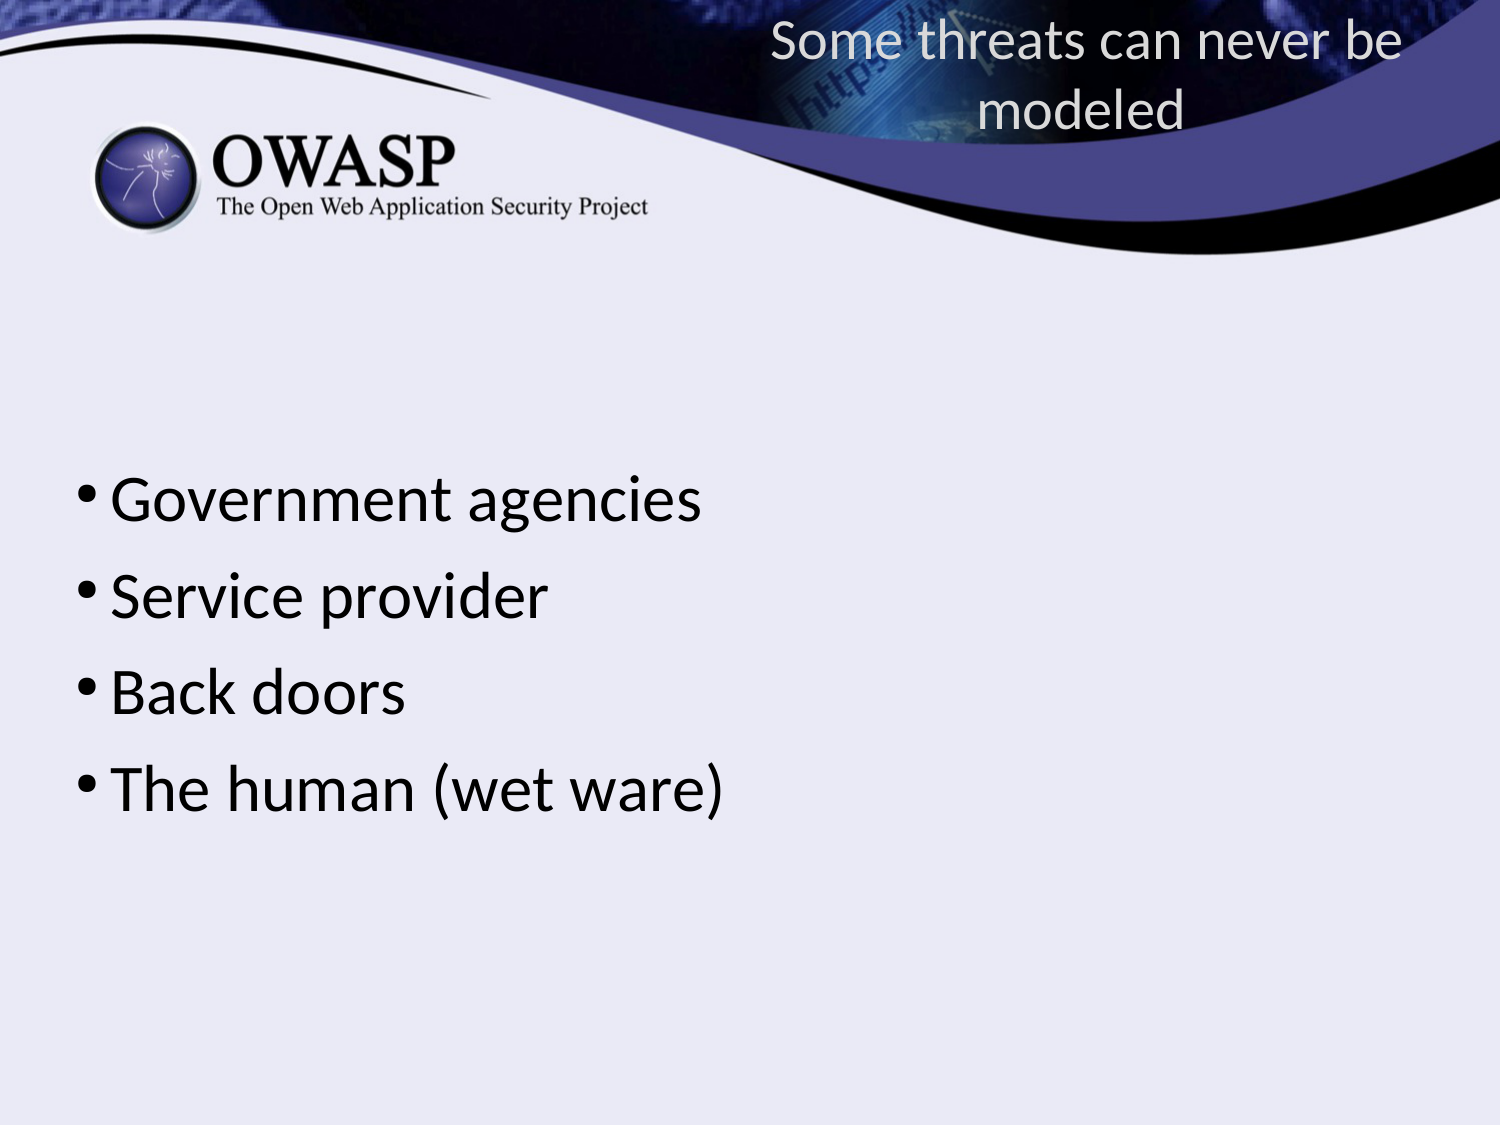

Some threats can never be modeled
#
Government agencies
Service provider
Back doors
The human (wet ware)